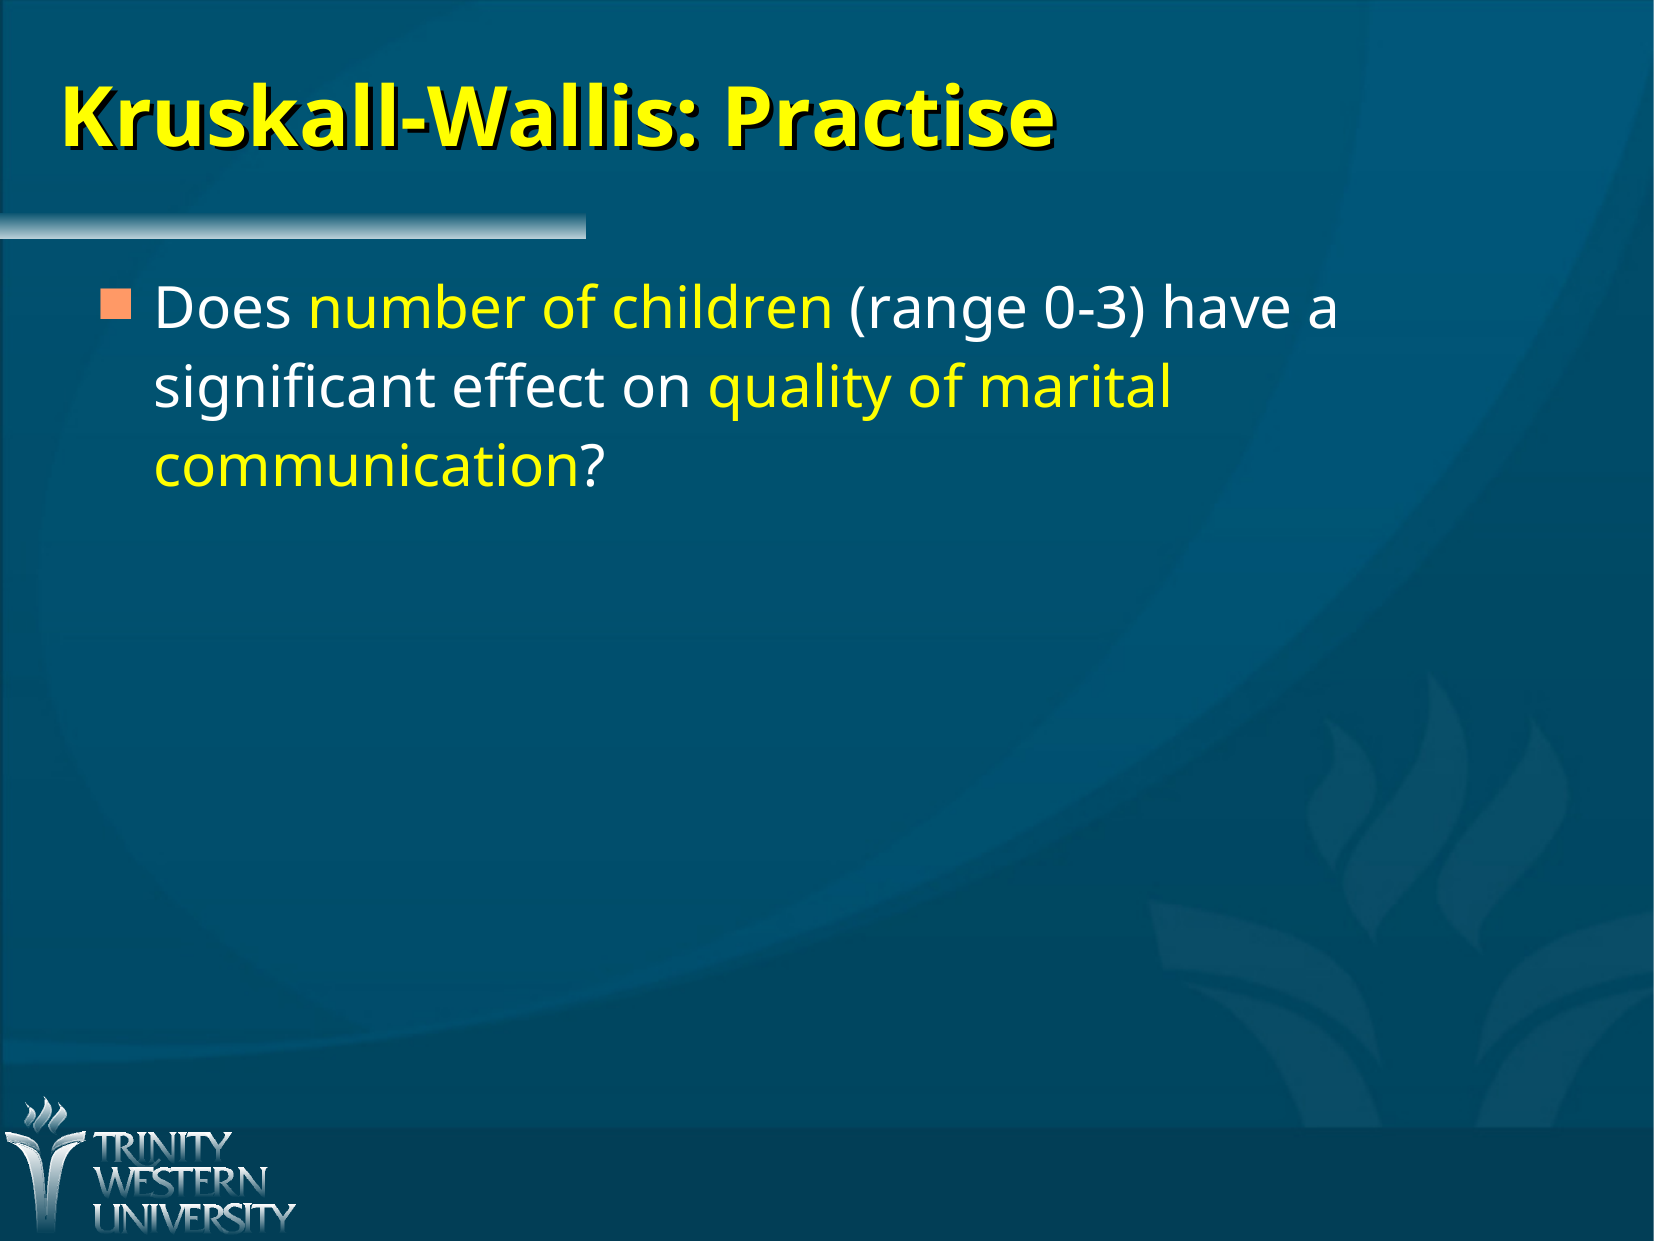

# Kruskall-Wallis: Practise
Does number of children (range 0-3) have a significant effect on quality of marital communication?